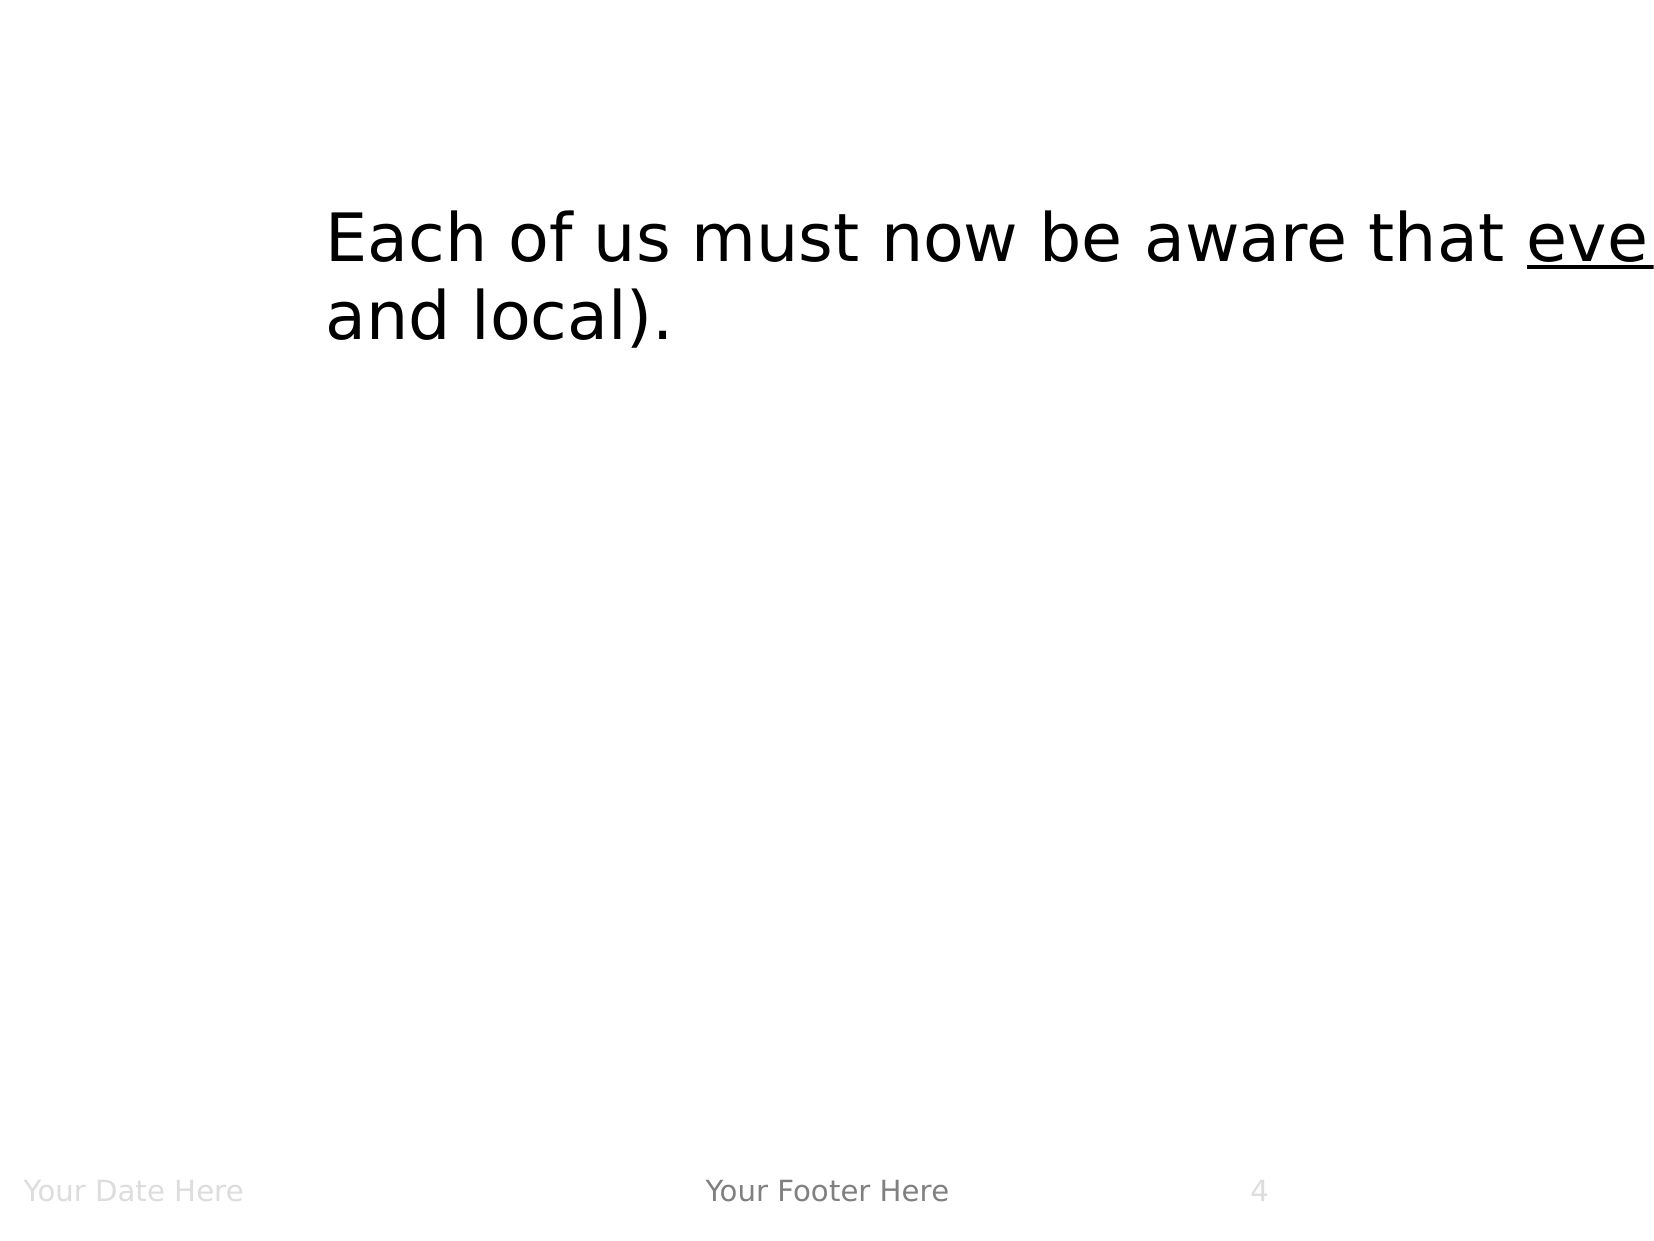

Each of us must now be aware that every bit of information we give out about ourselves is collected, filed, and (probably) sold by businesses and governments (federal, state, and local).
Your Date Here
Your Footer Here